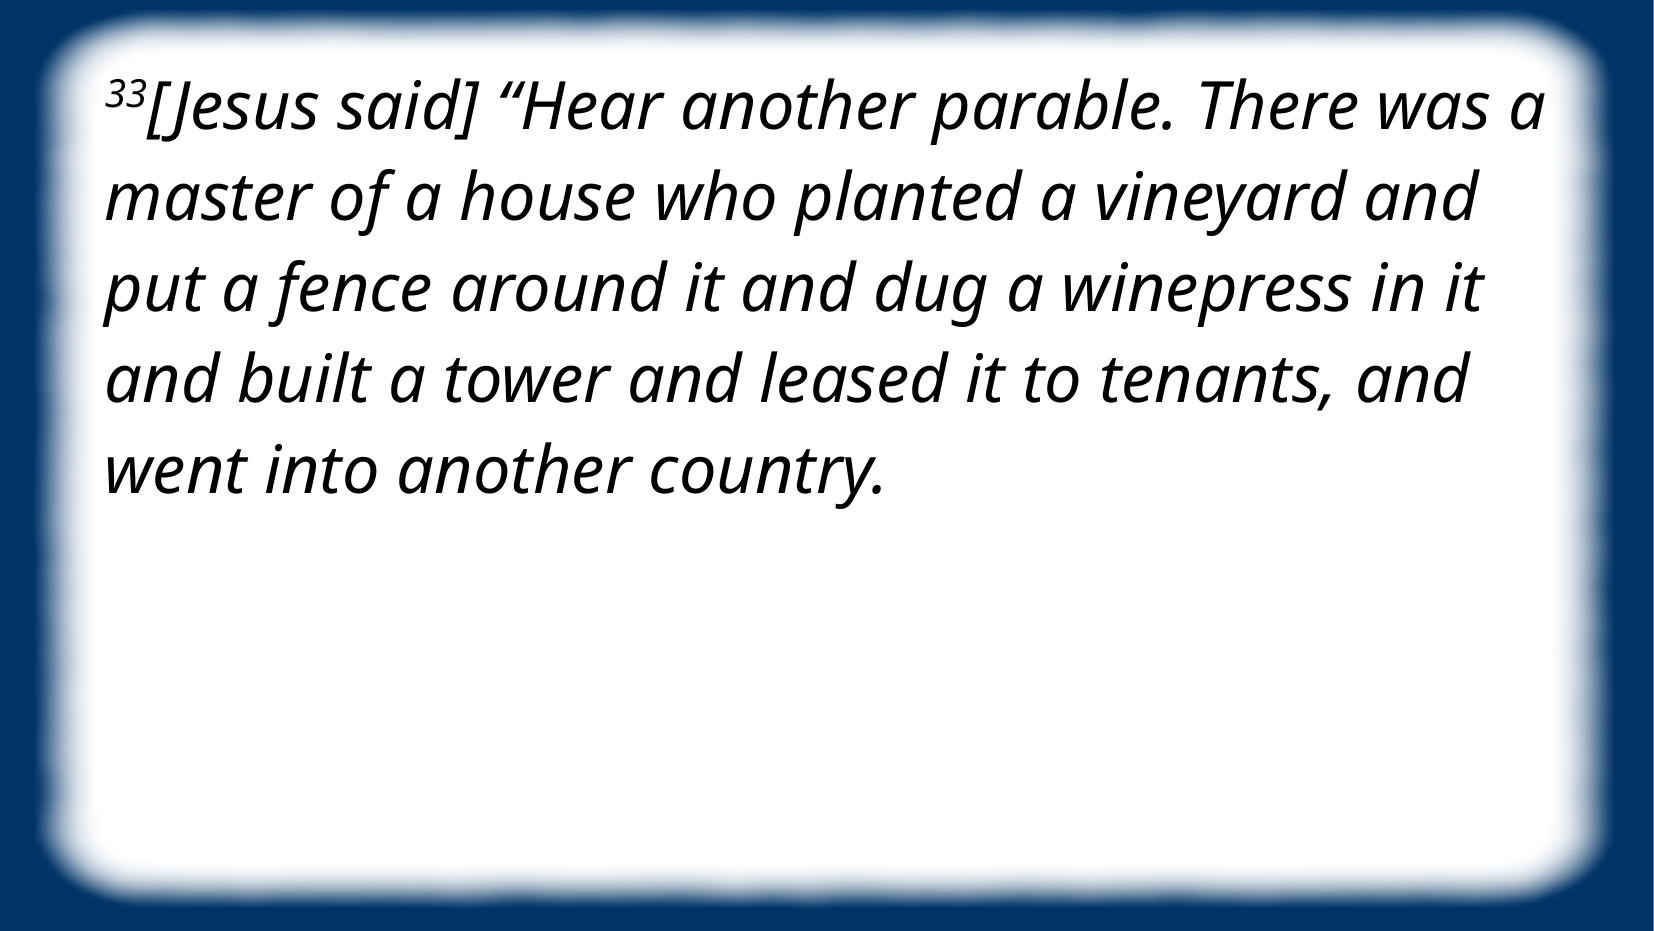

33[Jesus said] “Hear another parable. There was a master of a house who planted a vineyard and put a fence around it and dug a winepress in it and built a tower and leased it to tenants, and went into another country.